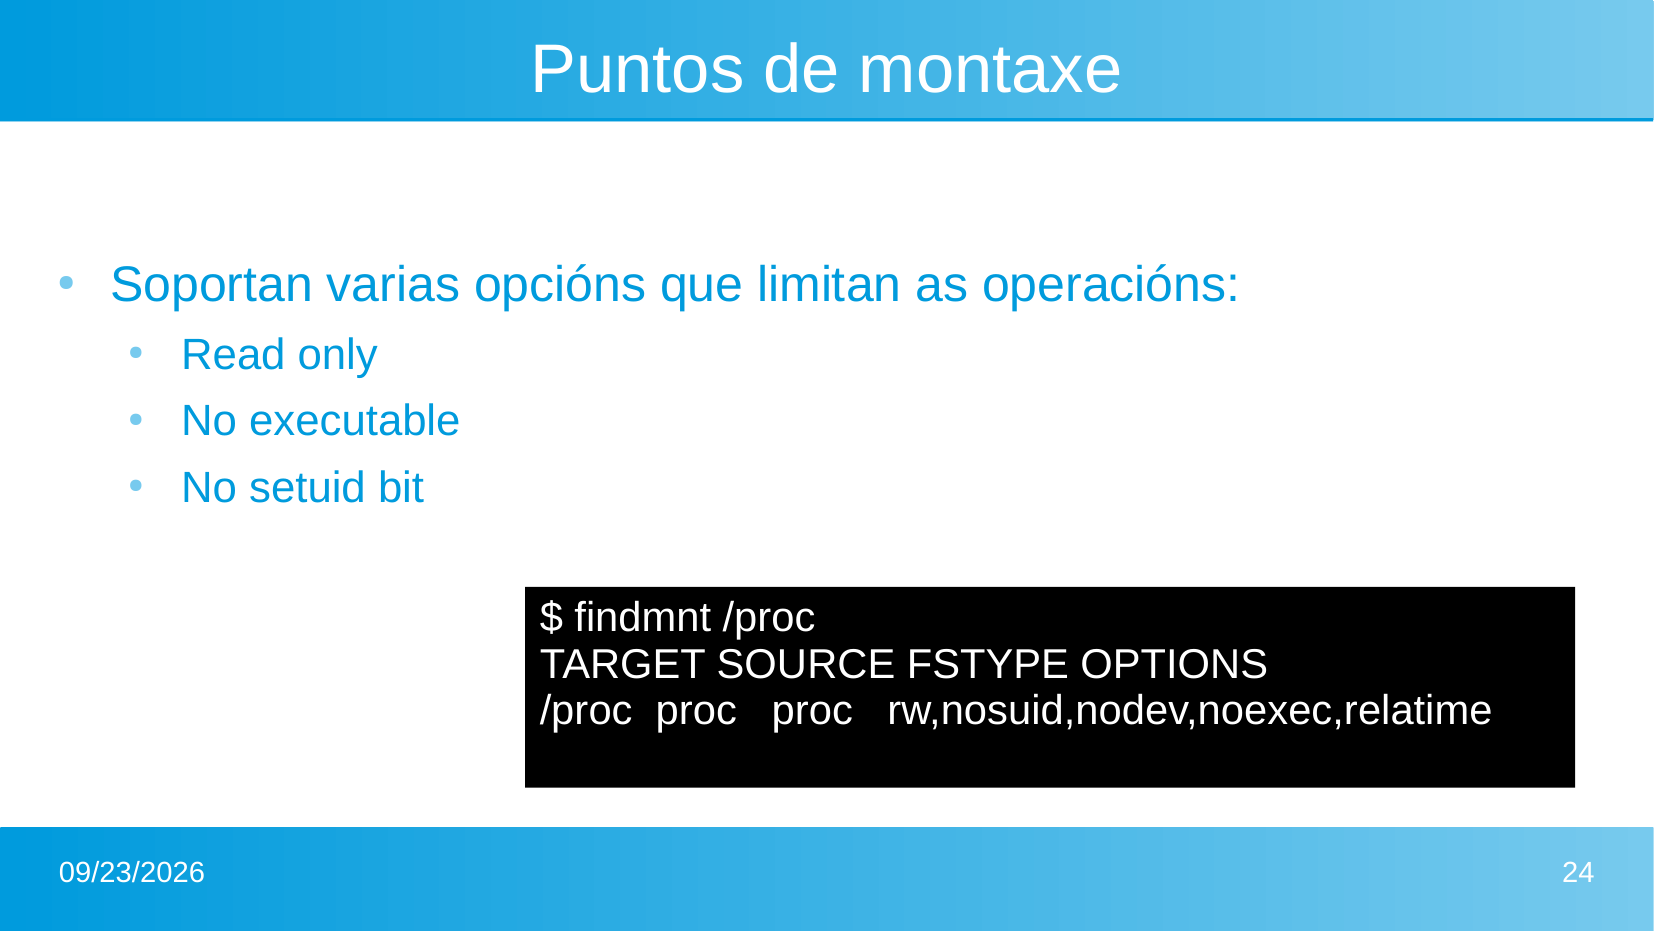

# Puntos de montaxe
Soportan varias opcións que limitan as operacións:
Read only
No executable
No setuid bit
$ findmnt /proc
TARGET SOURCE FSTYPE OPTIONS
/proc proc proc rw,nosuid,nodev,noexec,relatime
24